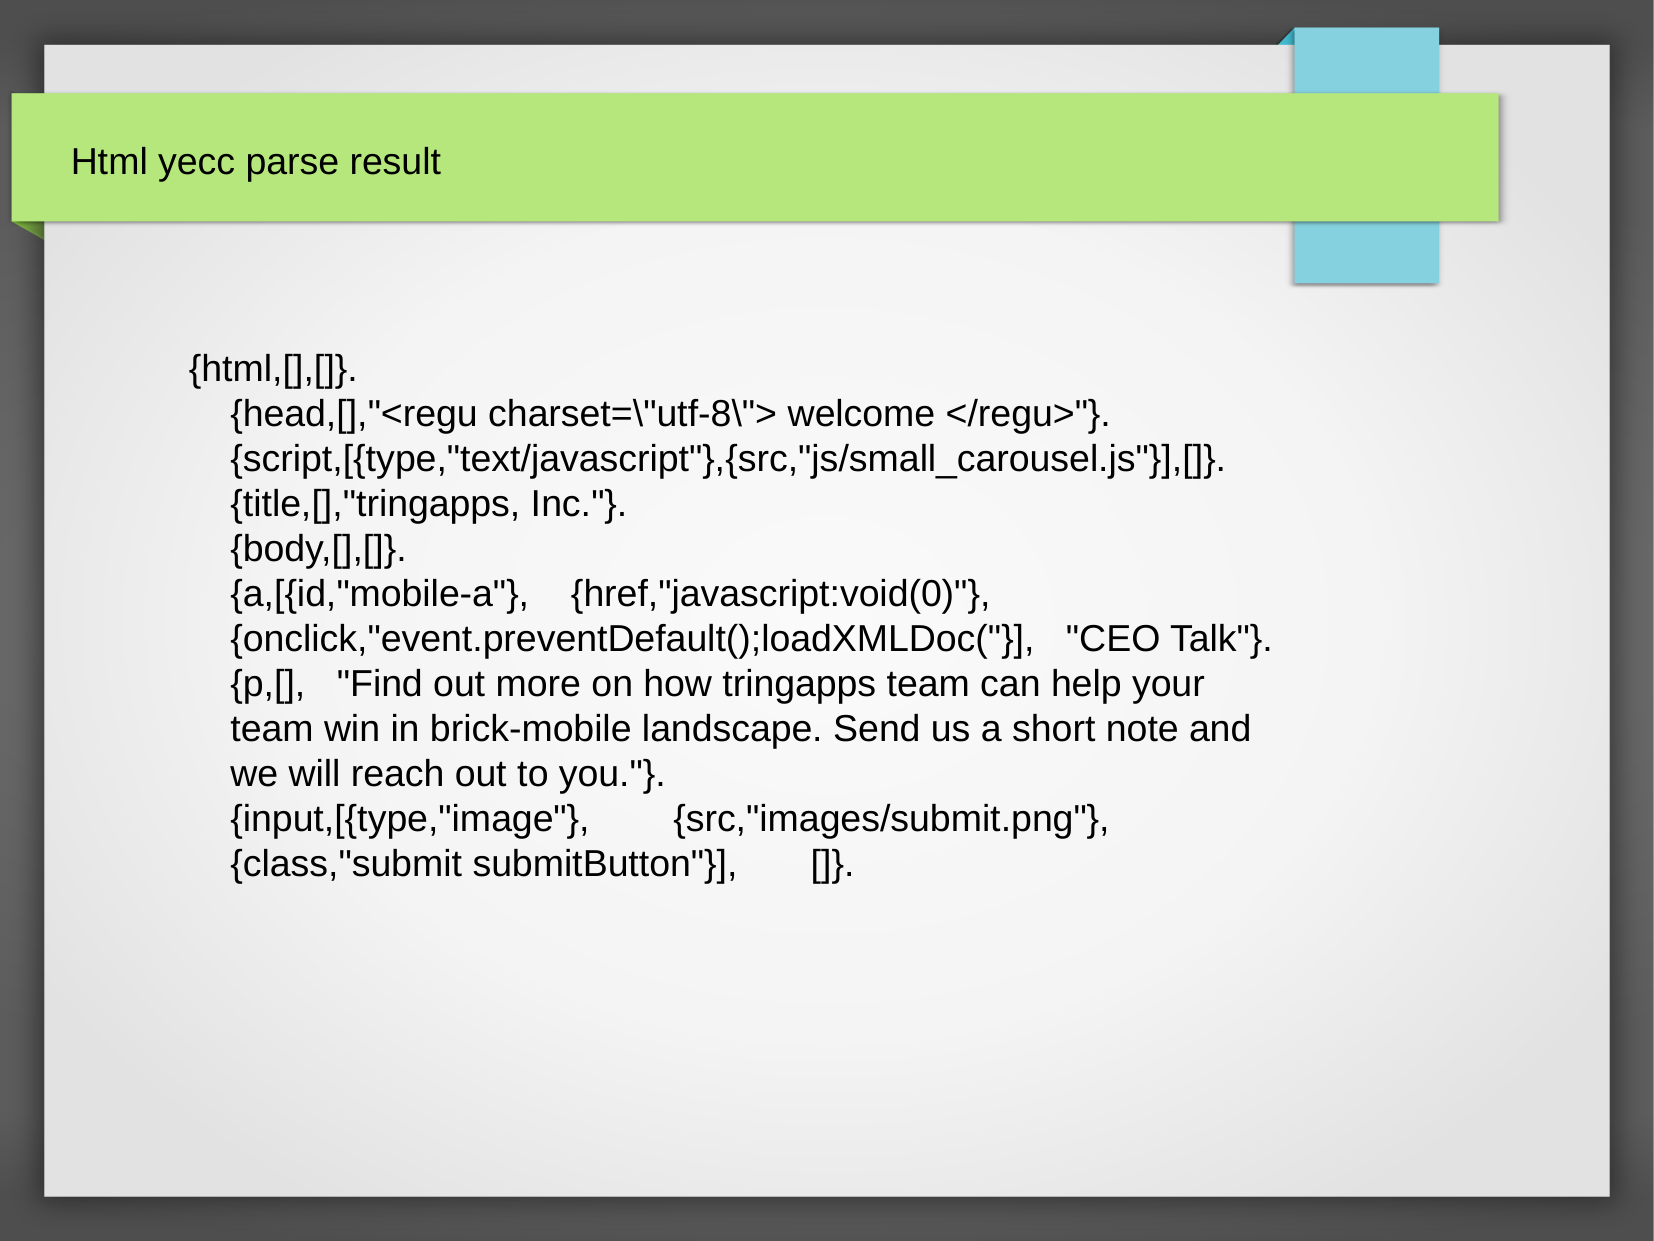

Html yecc parse result
{html,[],[]}.
		{head,[],"<regu charset=\"utf-8\"> welcome </regu>"}.
		{script,[{type,"text/javascript"},{src,"js/small_carousel.js"}],[]}.
		{title,[],"tringapps, Inc."}.
		{body,[],[]}.
		{a,[{id,"mobile-a"}, {href,"javascript:void(0)"},
		{onclick,"event.preventDefault();loadXMLDoc("}], "CEO Talk"}.
		{p,[], "Find out more on how tringapps team can help your
		team win in brick-mobile landscape. Send us a short note and
		we will reach out to you."}.
		{input,[{type,"image"}, {src,"images/submit.png"},
		{class,"submit submitButton"}], []}.